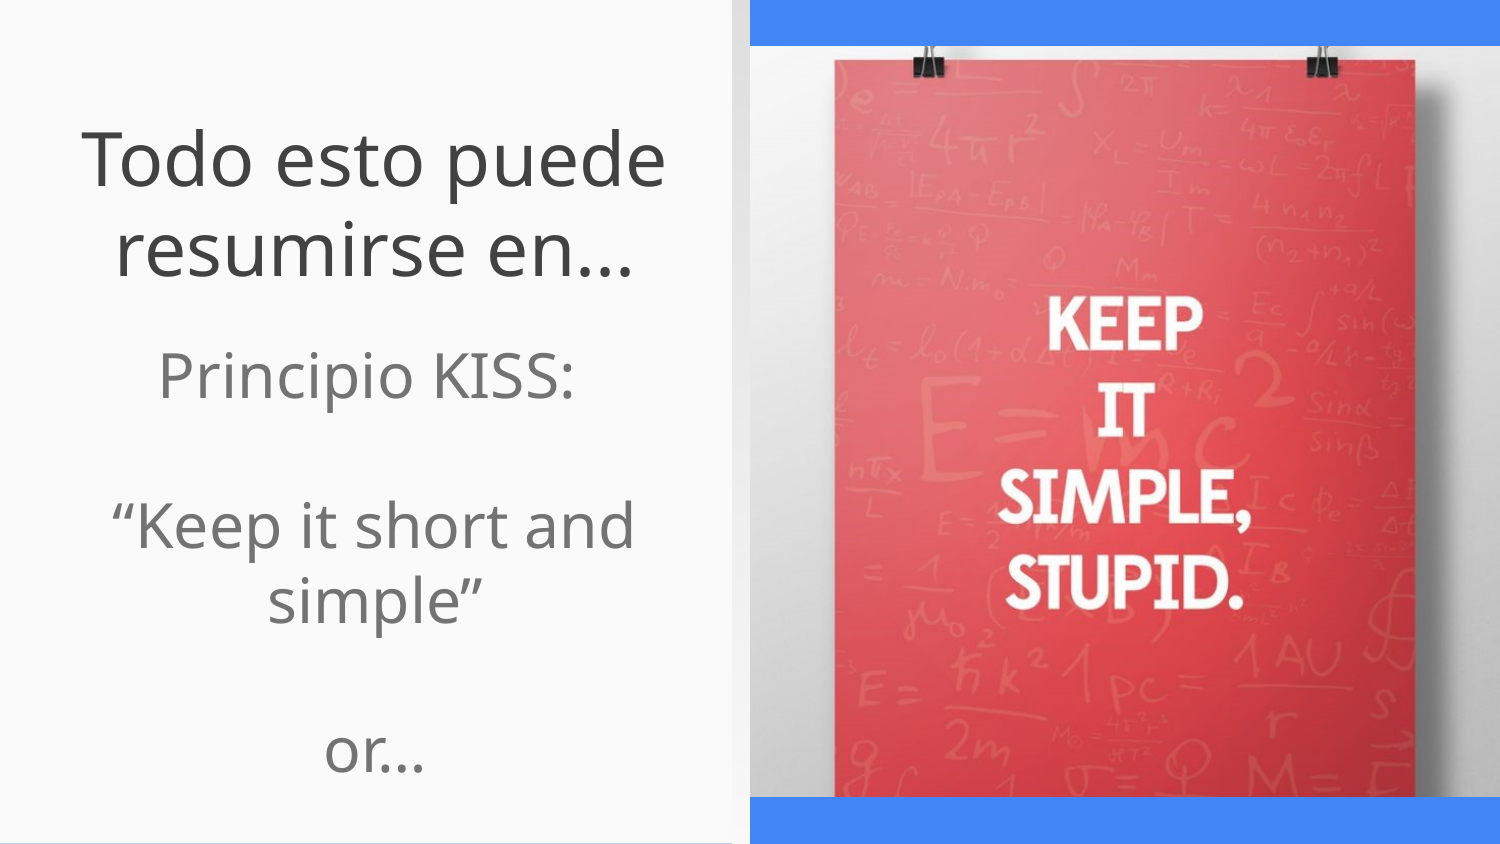

# Todo esto puede resumirse en...
Principio KISS:
“Keep it short and simple”
or…